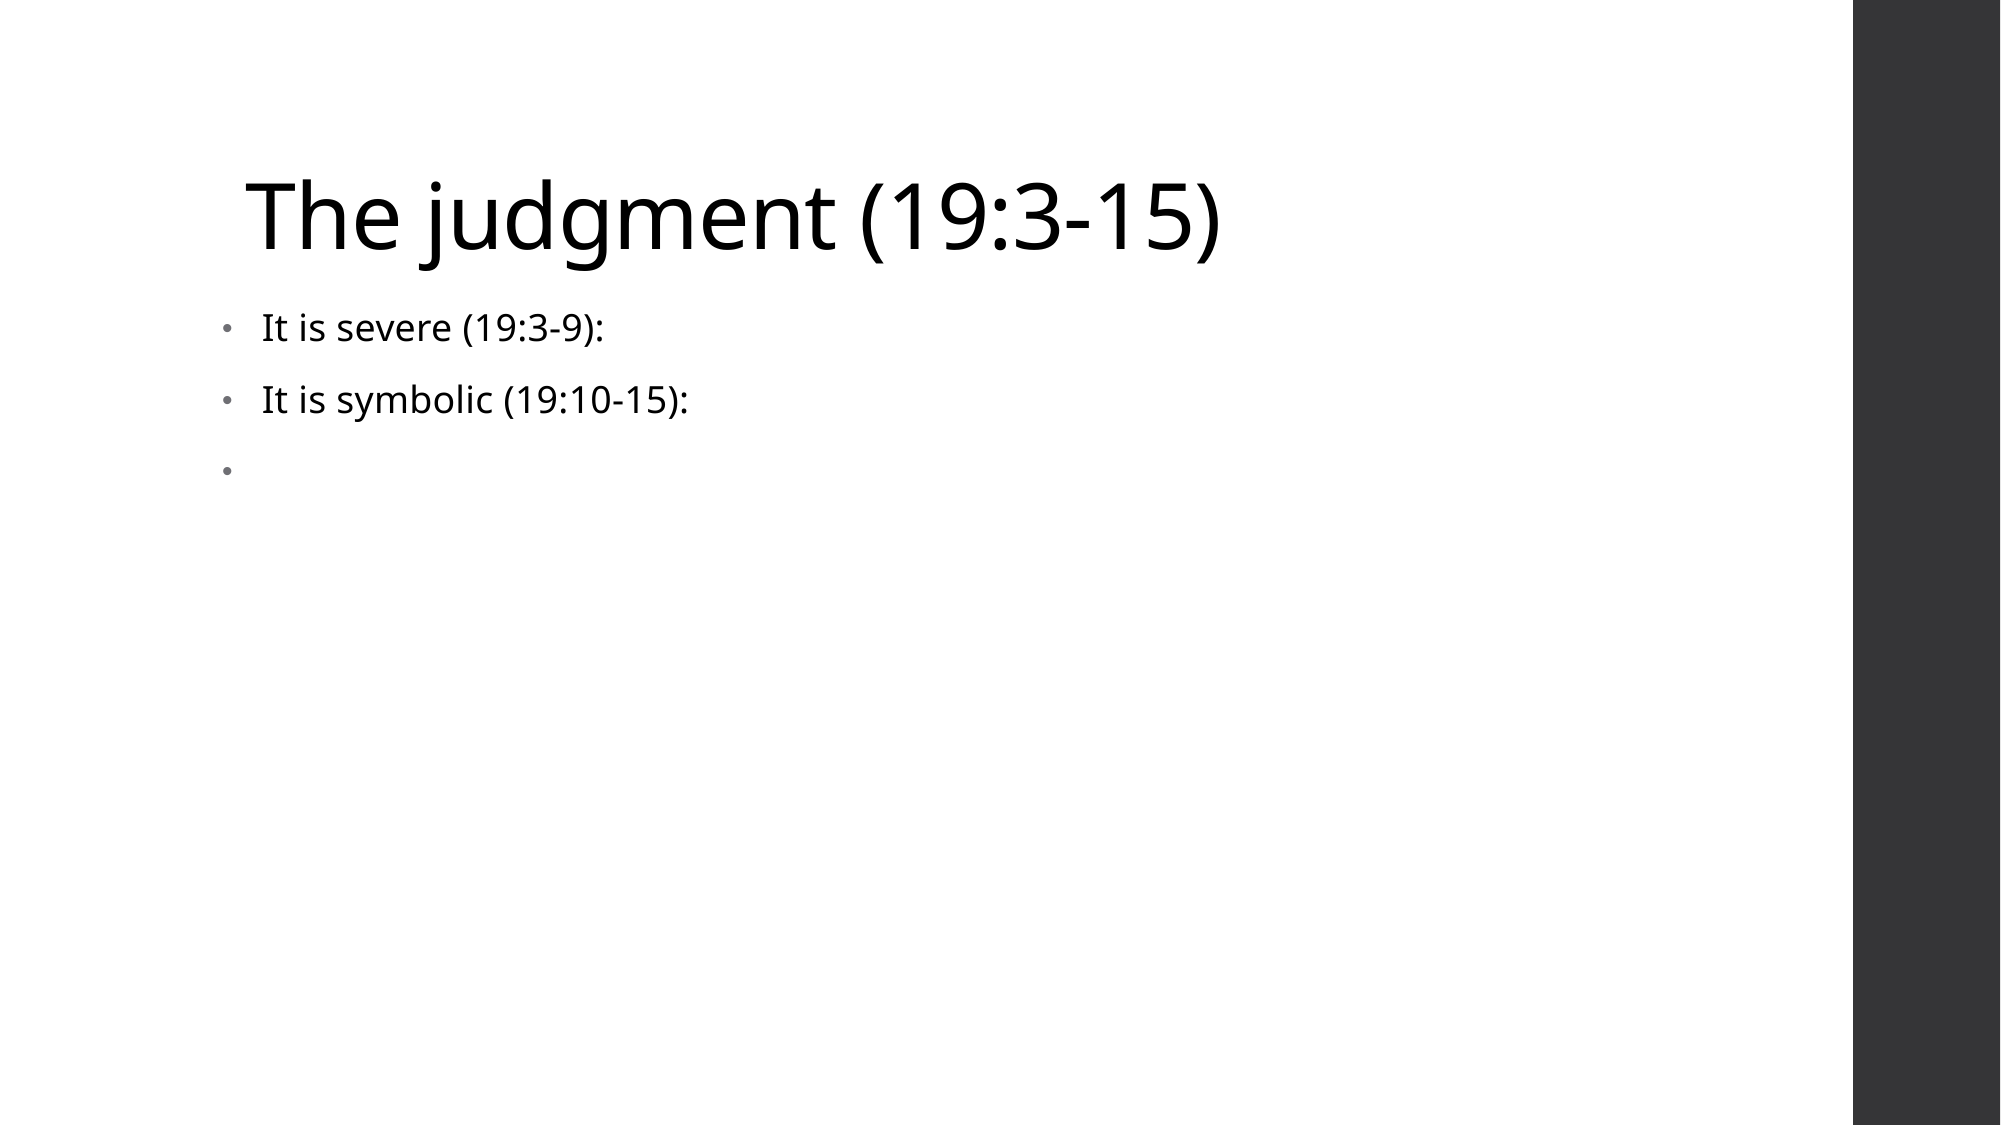

# The judgment (19:3-15)
 It is severe (19:3-9):
 It is symbolic (19:10-15):